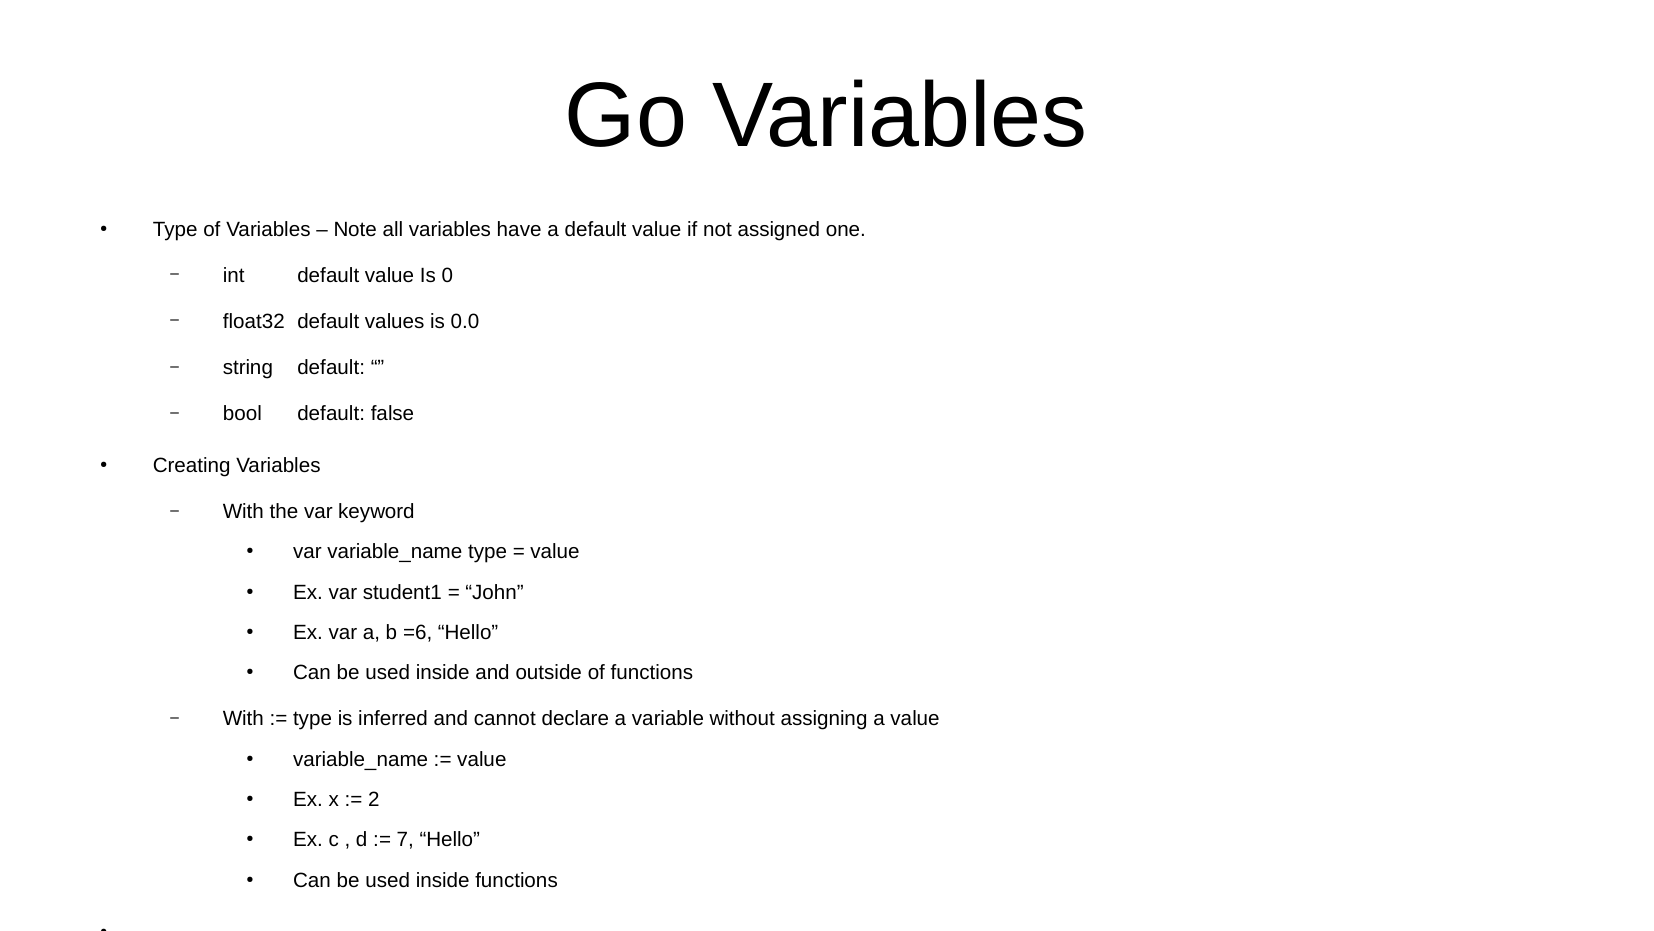

# Go Variables
Type of Variables – Note all variables have a default value if not assigned one.
int			default value Is 0
float32			default values is 0.0
string			default: “”
bool			default: false
Creating Variables
With the var keyword
var variable_name type = value
Ex. var student1 = “John”
Ex. var a, b =6, “Hello”
Can be used inside and outside of functions
With := type is inferred and cannot declare a variable without assigning a value
variable_name := value
Ex. x := 2
Ex. c , d := 7, “Hello”
Can be used inside functions